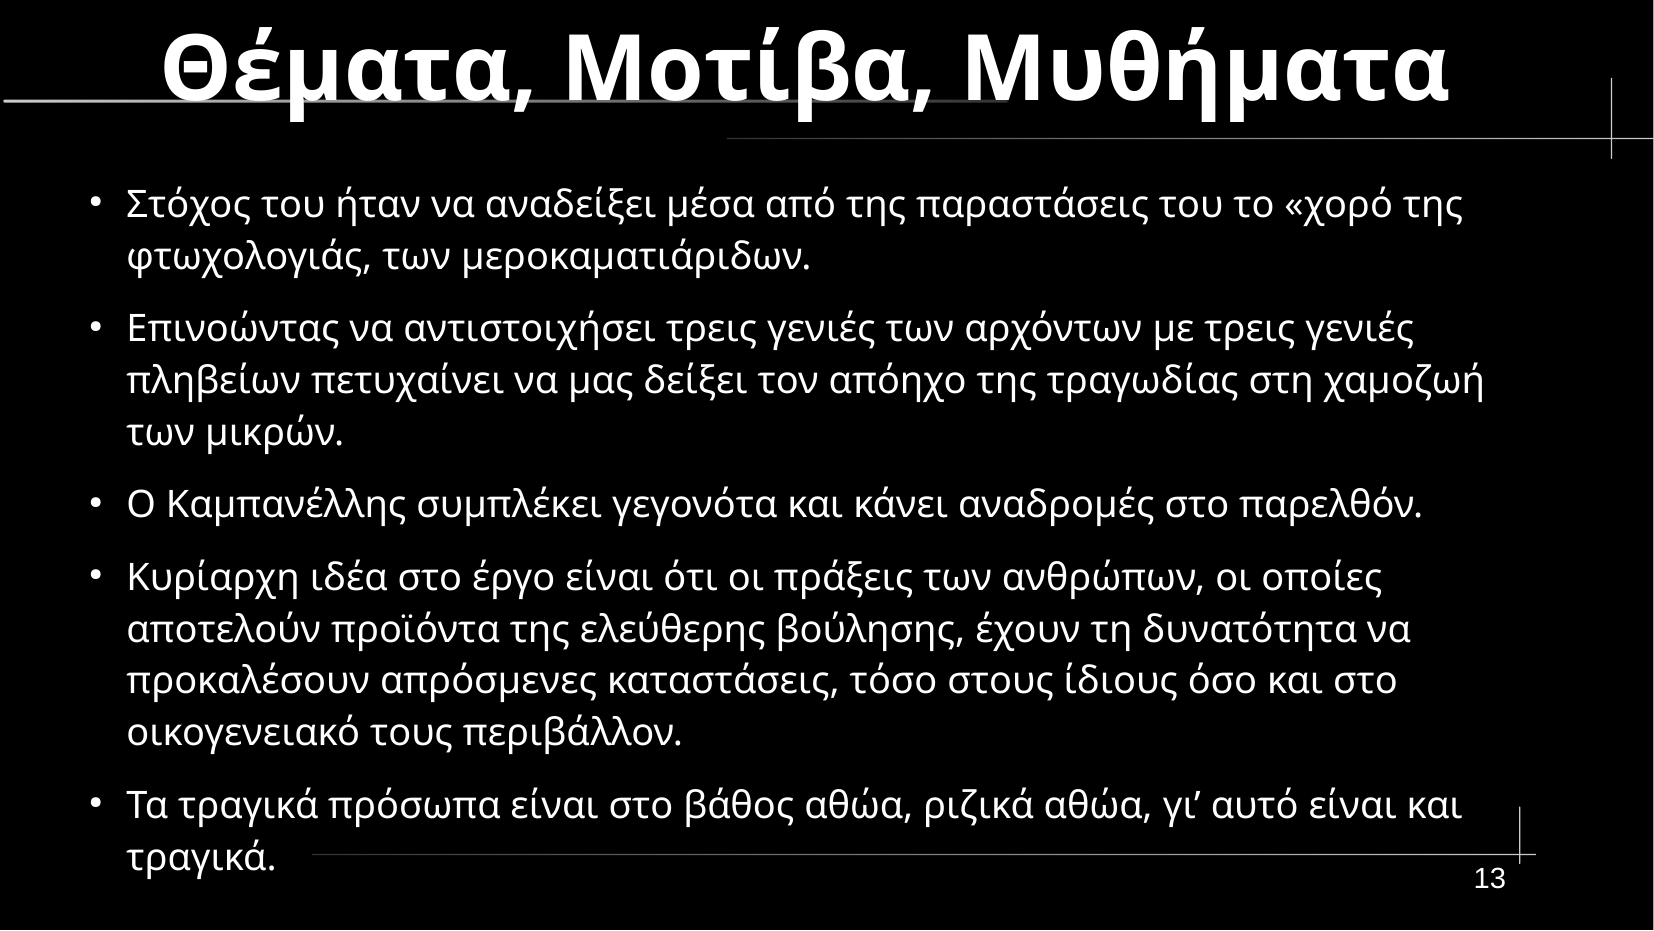

# Θέματα, Μοτίβα, Μυθήματα
Στόχος του ήταν να αναδείξει μέσα από της παραστάσεις του το «χορό της φτωχολογιάς, των μεροκαματιάριδων.
Επινοώντας να αντιστοιχήσει τρεις γενιές των αρχόντων με τρεις γενιές πληβείων πετυχαίνει να μας δείξει τον απόηχο της τραγωδίας στη χαμοζωή των μικρών.
Ο Καμπανέλλης συμπλέκει γεγονότα και κάνει αναδρομές στο παρελθόν.
Κυρίαρχη ιδέα στο έργο είναι ότι οι πράξεις των ανθρώπων, οι οποίες αποτελούν προϊόντα της ελεύθερης βούλησης, έχουν τη δυνατότητα να προκαλέσουν απρόσμενες καταστάσεις, τόσο στους ίδιους όσο και στο οικογενειακό τους περιβάλλον.
Τα τραγικά πρόσωπα είναι στο βάθος αθώα, ριζικά αθώα, γι’ αυτό είναι και τραγικά.
13